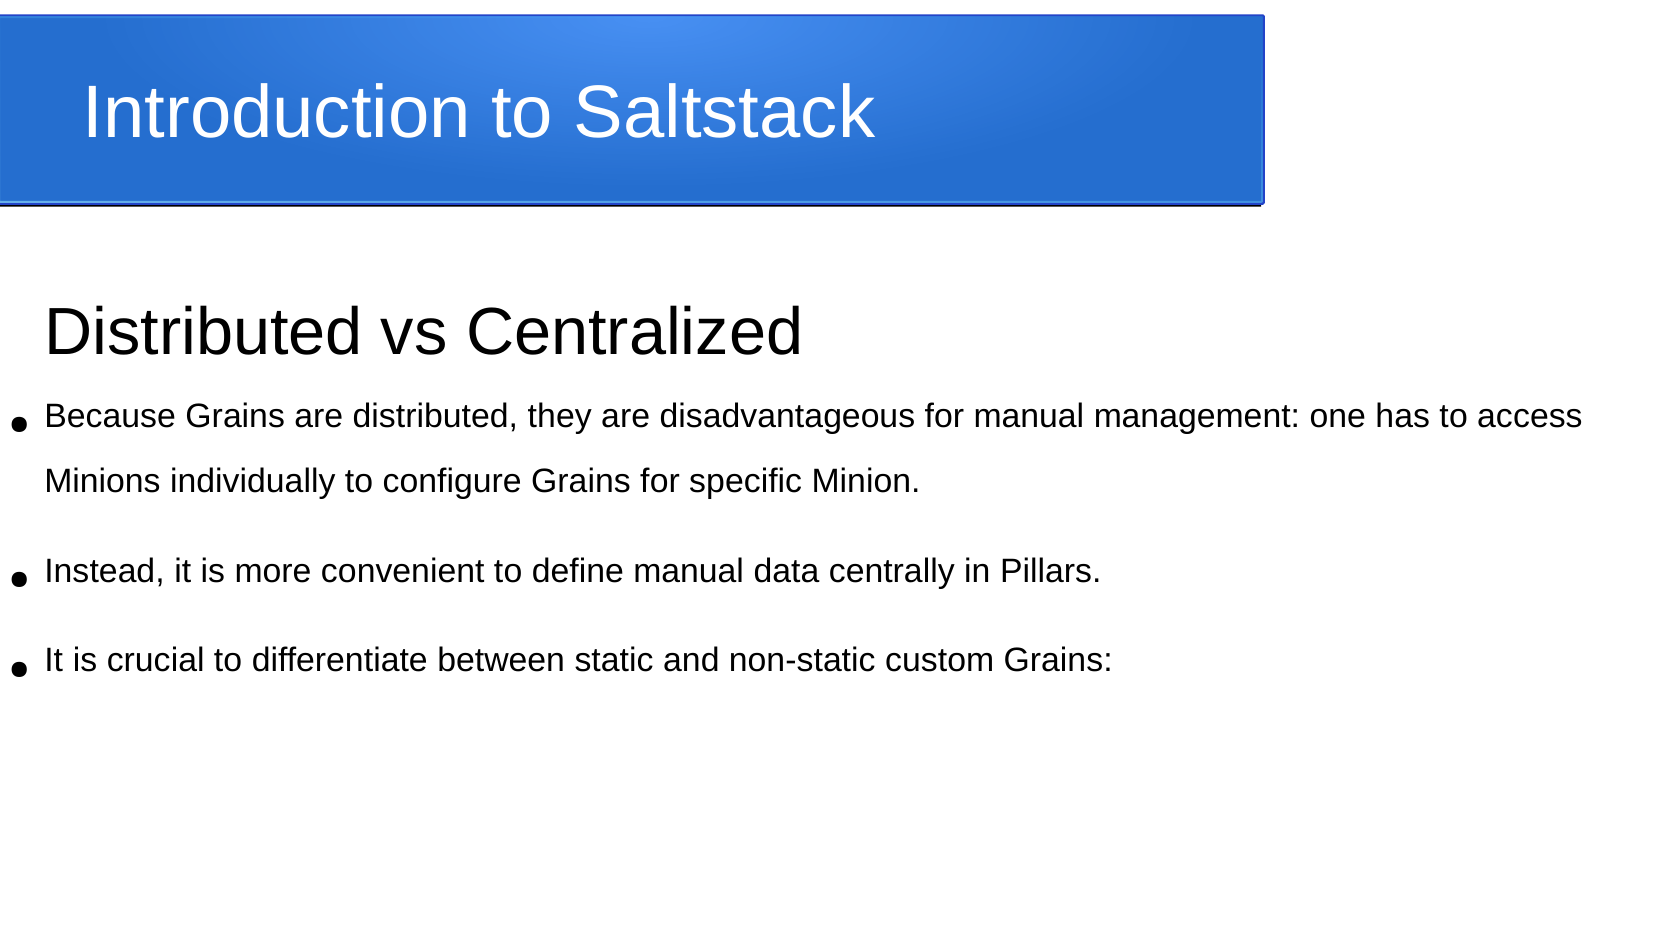

# Introduction to Saltstack
Distributed vs Centralized
Because Grains are distributed, they are disadvantageous for manual management: one has to access Minions individually to configure Grains for specific Minion.
Instead, it is more convenient to define manual data centrally in Pillars.
It is crucial to differentiate between static and non-static custom Grains: